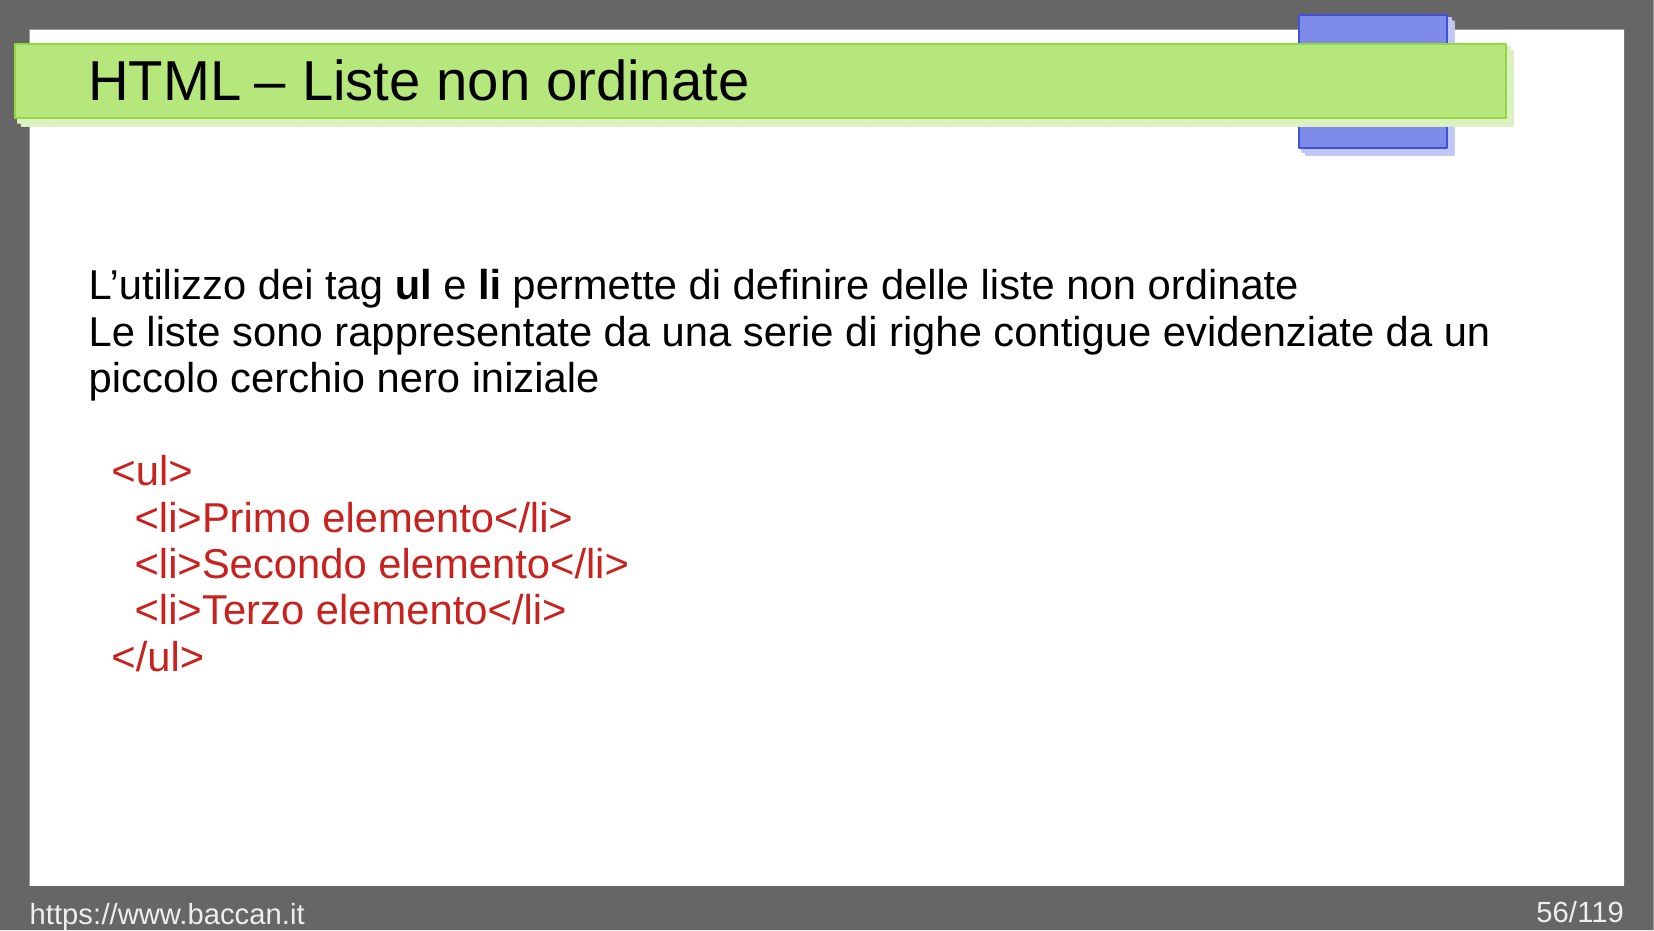

# HTML – Liste non ordinate
L’utilizzo dei tag ul e li permette di definire delle liste non ordinate
Le liste sono rappresentate da una serie di righe contigue evidenziate da un piccolo cerchio nero iniziale
 <ul>
 <li>Primo elemento</li>
 <li>Secondo elemento</li>
 <li>Terzo elemento</li>
 </ul>
56
https://www.baccan.it